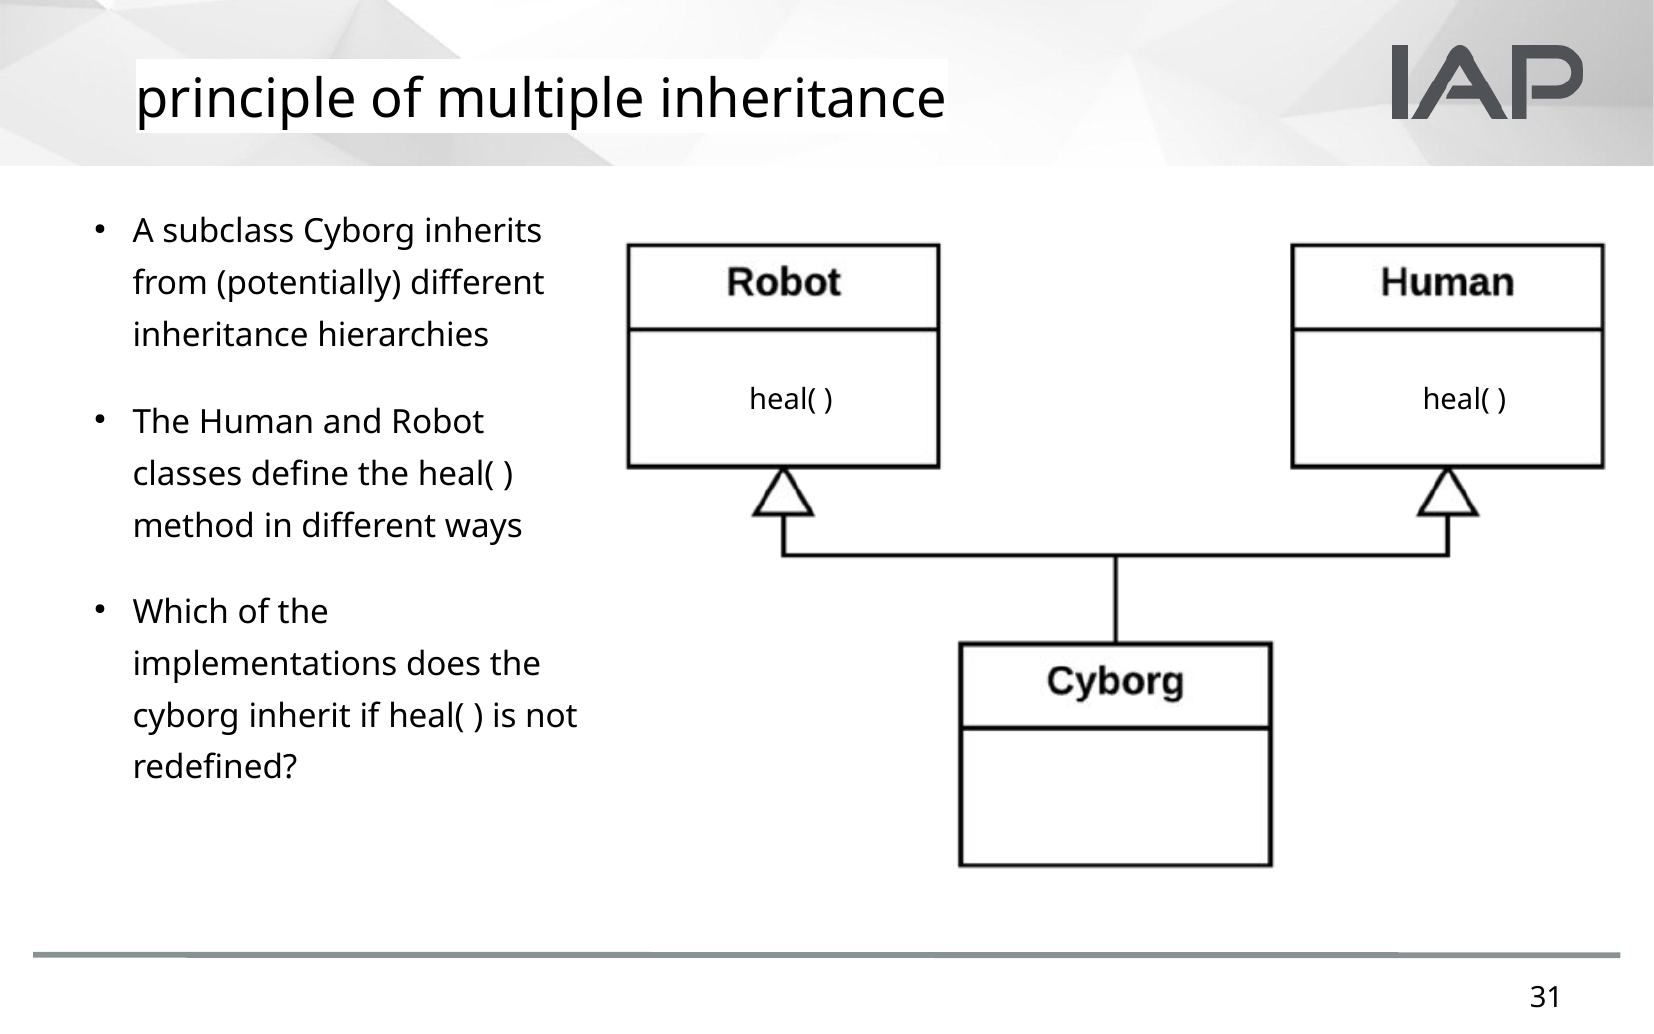

# principle of multiple inheritance
A subclass Cyborg inherits from (potentially) different inheritance hierarchies
The Human and Robot classes define the heal( ) method in different ways
Which of the implementations does the cyborg inherit if heal( ) is not redefined?
heal( )
heal( )
31